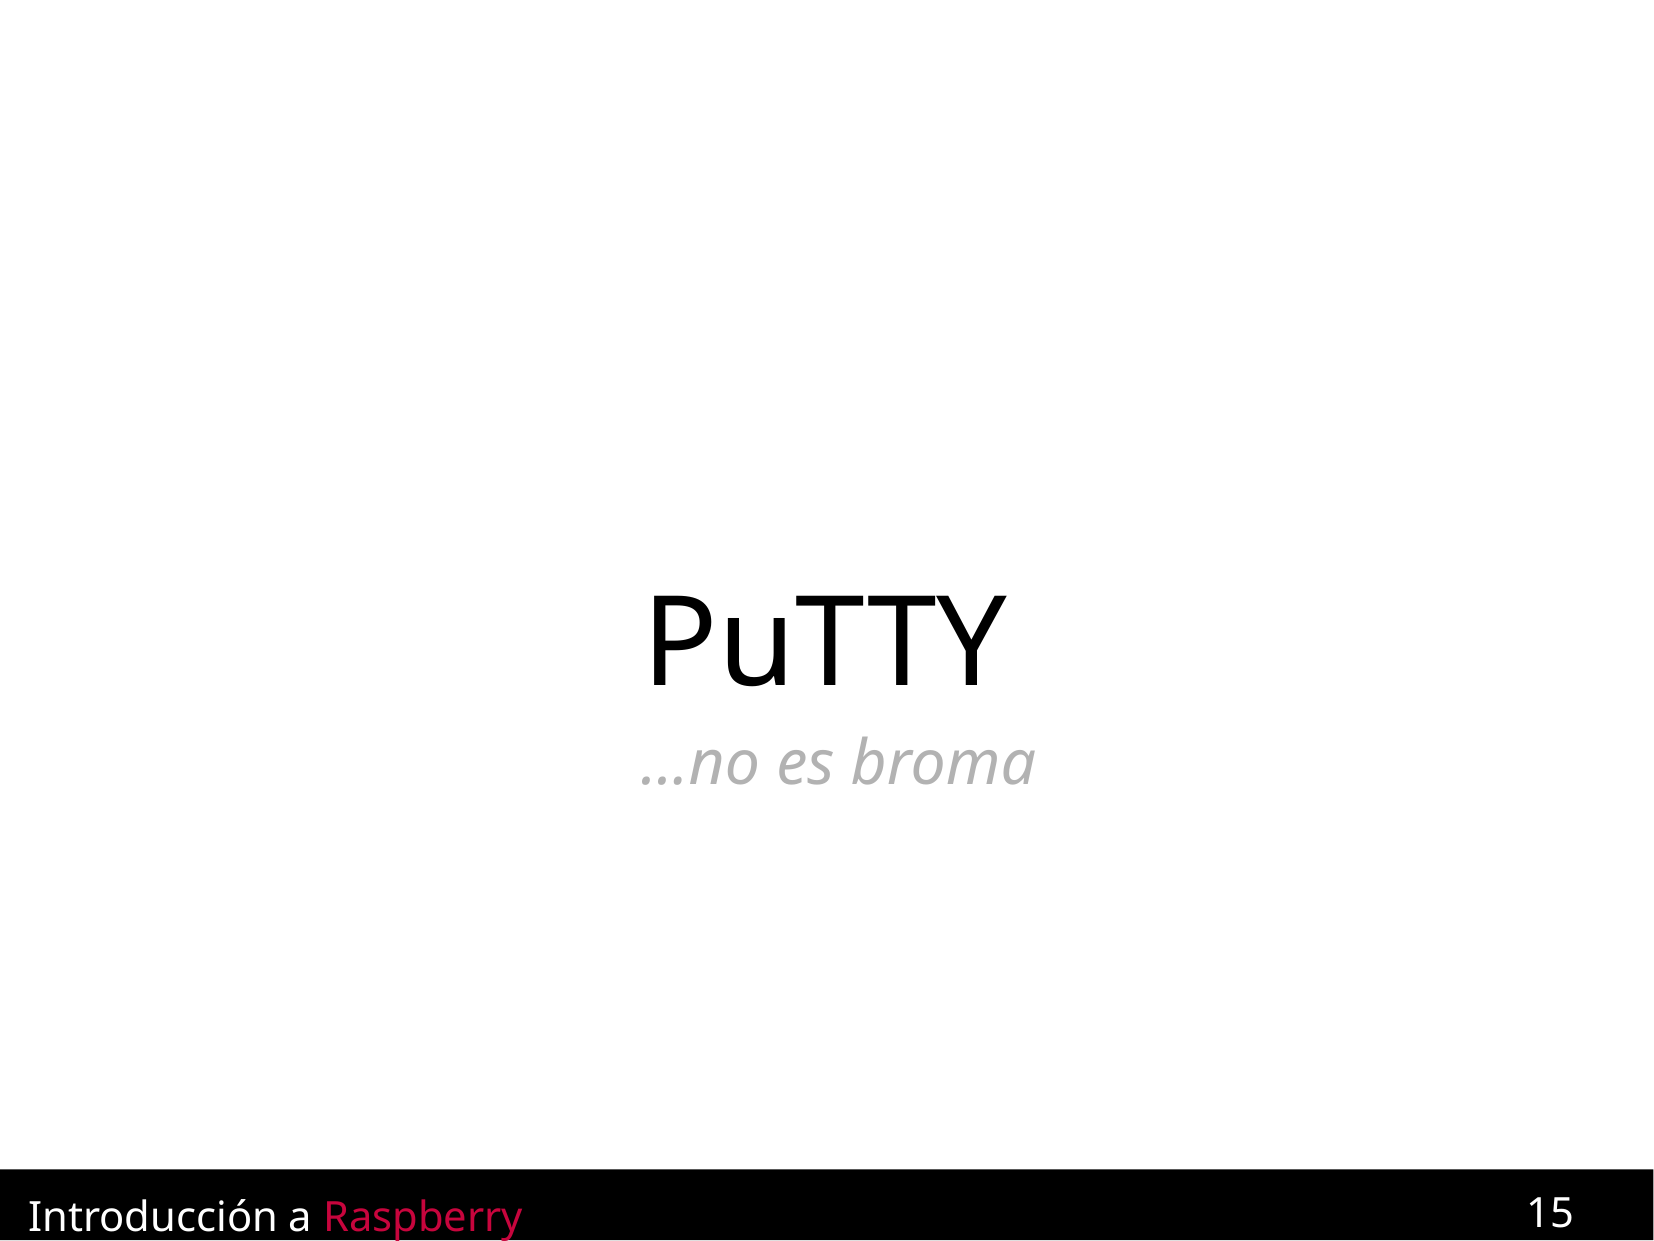

PuTTY
...no es broma
Introducción a Raspberry Pi